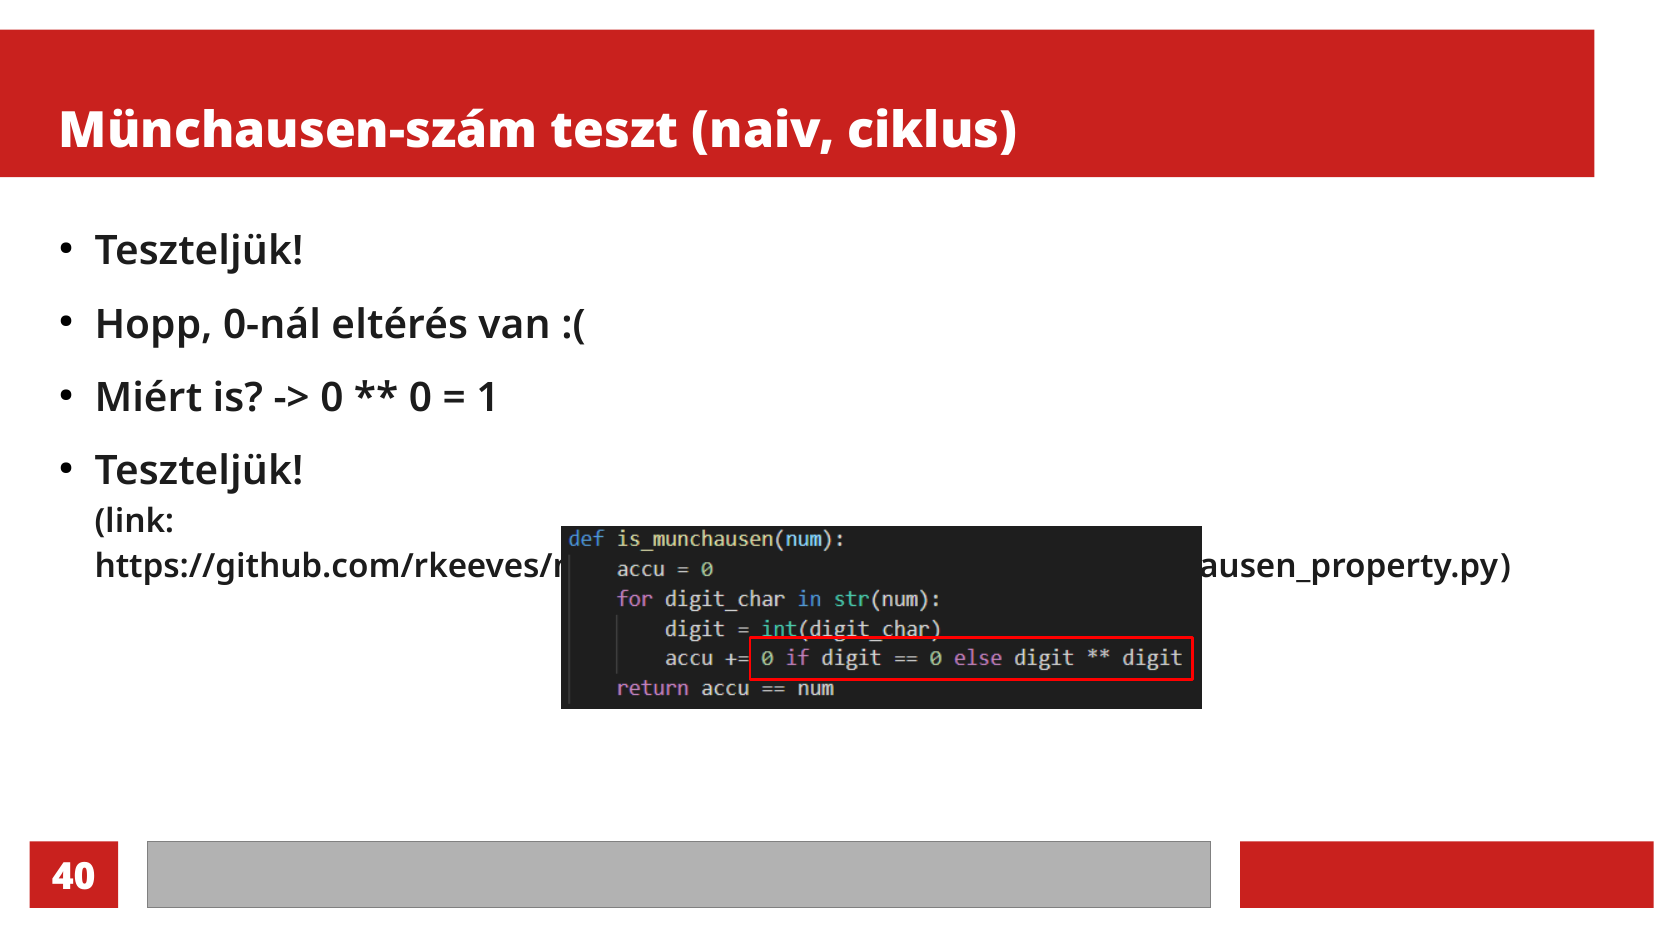

# Münchausen-szám teszt (naiv, ciklus)
Teszteljük!
Hopp, 0-nál eltérés van :(
Miért is? -> 0 ** 0 = 1
Teszteljük!
(link: https://github.com/rkeeves/munchausen/blob/main/src/e01_munchausen_property.py)
40